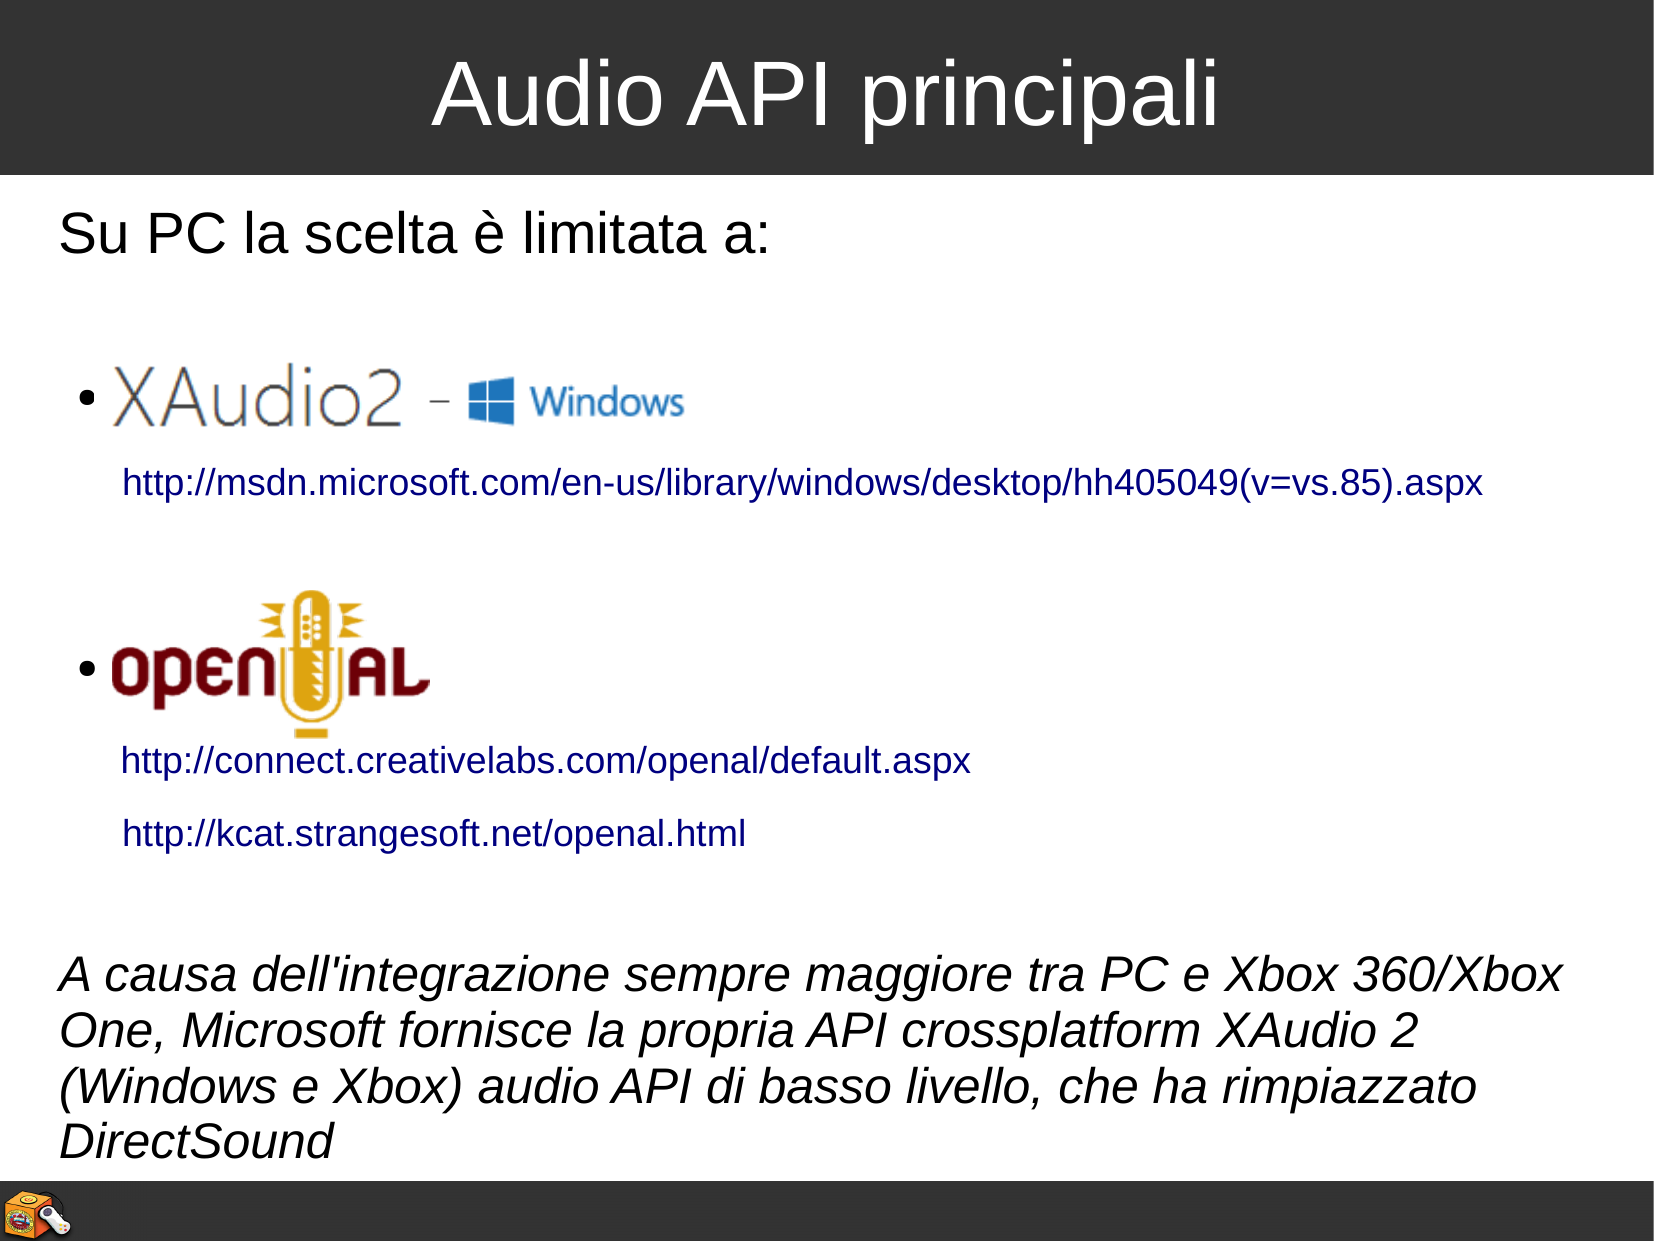

# Audio API principali
Su PC la scelta è limitata a:
 http://msdn.microsoft.com/en-us/library/windows/desktop/hh405049(v=vs.85).aspx
 http://connect.creativelabs.com/openal/default.aspx
 http://kcat.strangesoft.net/openal.html
A causa dell'integrazione sempre maggiore tra PC e Xbox 360/Xbox One, Microsoft fornisce la propria API crossplatform XAudio 2 (Windows e Xbox) audio API di basso livello, che ha rimpiazzato DirectSound